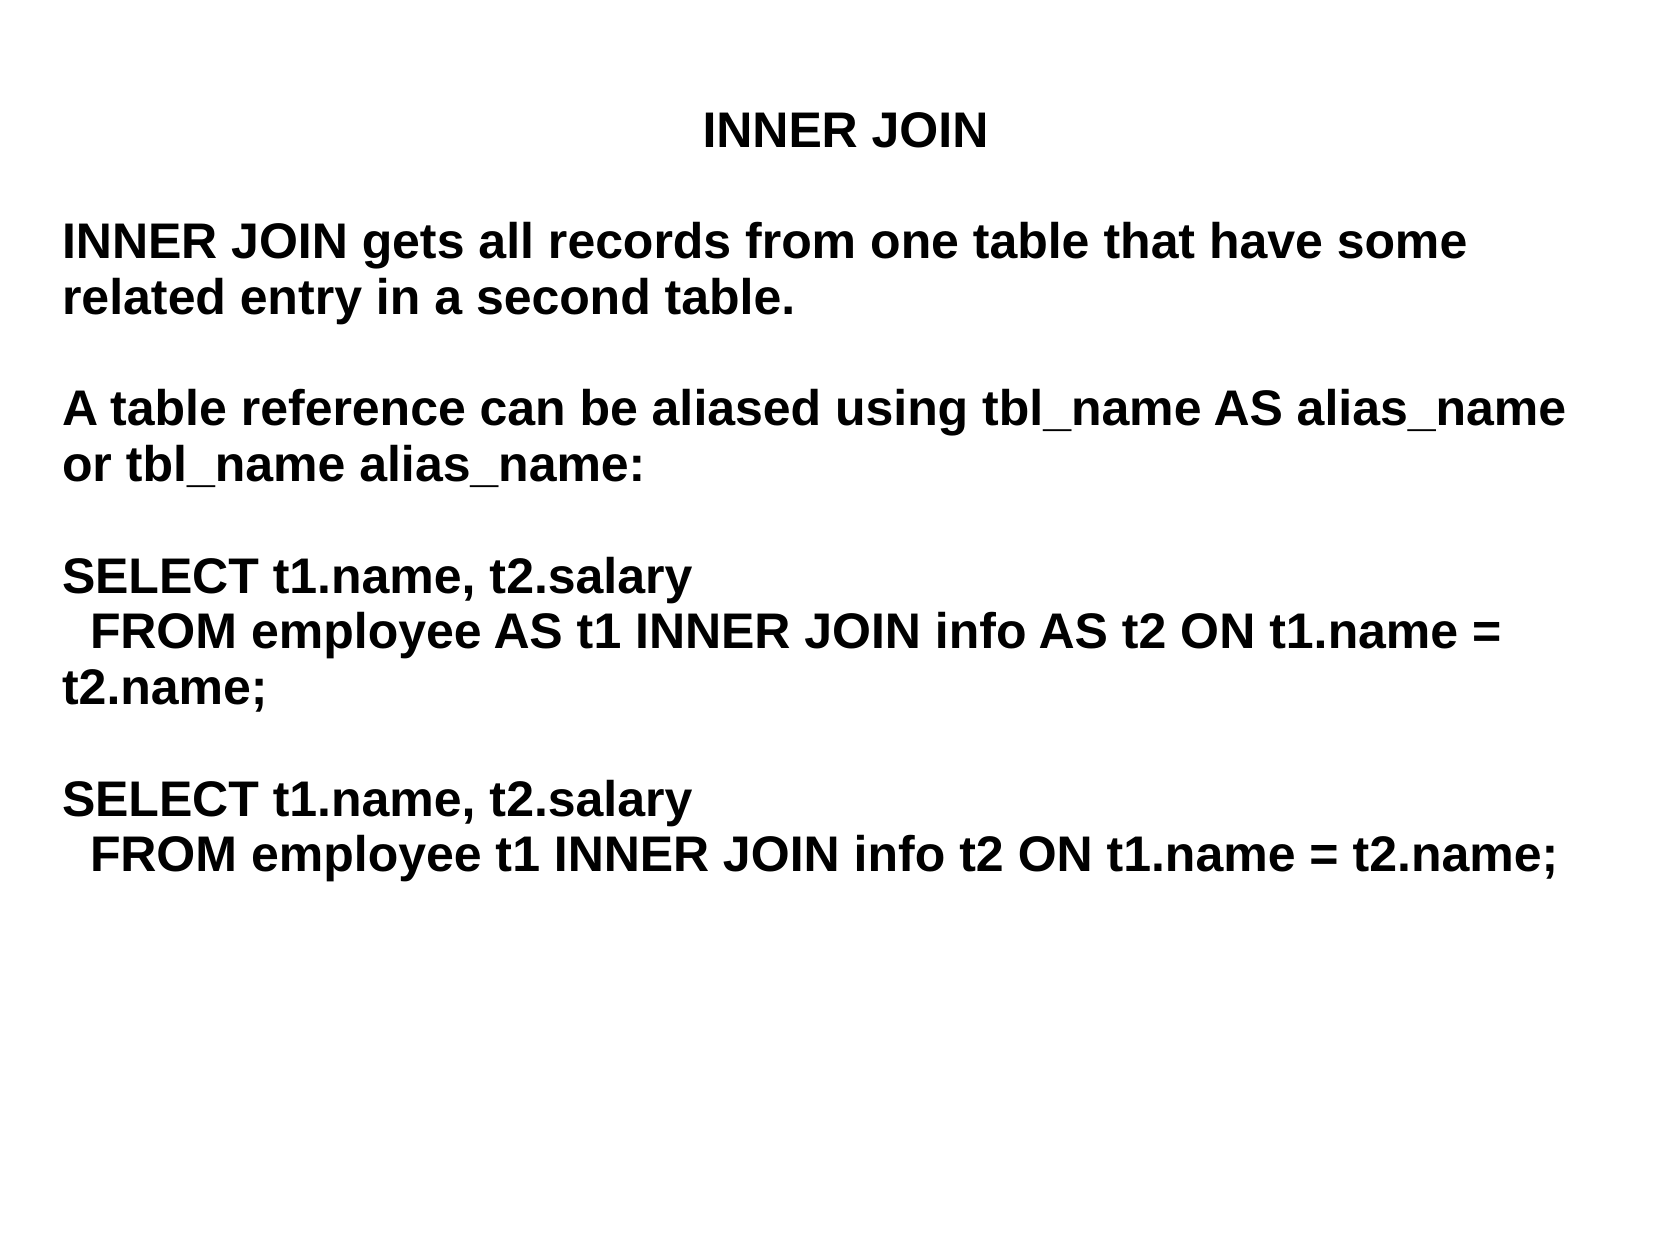

INNER JOIN
INNER JOIN gets all records from one table that have some related entry in a second table.
A table reference can be aliased using tbl_name AS alias_name or tbl_name alias_name:
SELECT t1.name, t2.salary
 FROM employee AS t1 INNER JOIN info AS t2 ON t1.name = t2.name;
SELECT t1.name, t2.salary
 FROM employee t1 INNER JOIN info t2 ON t1.name = t2.name;